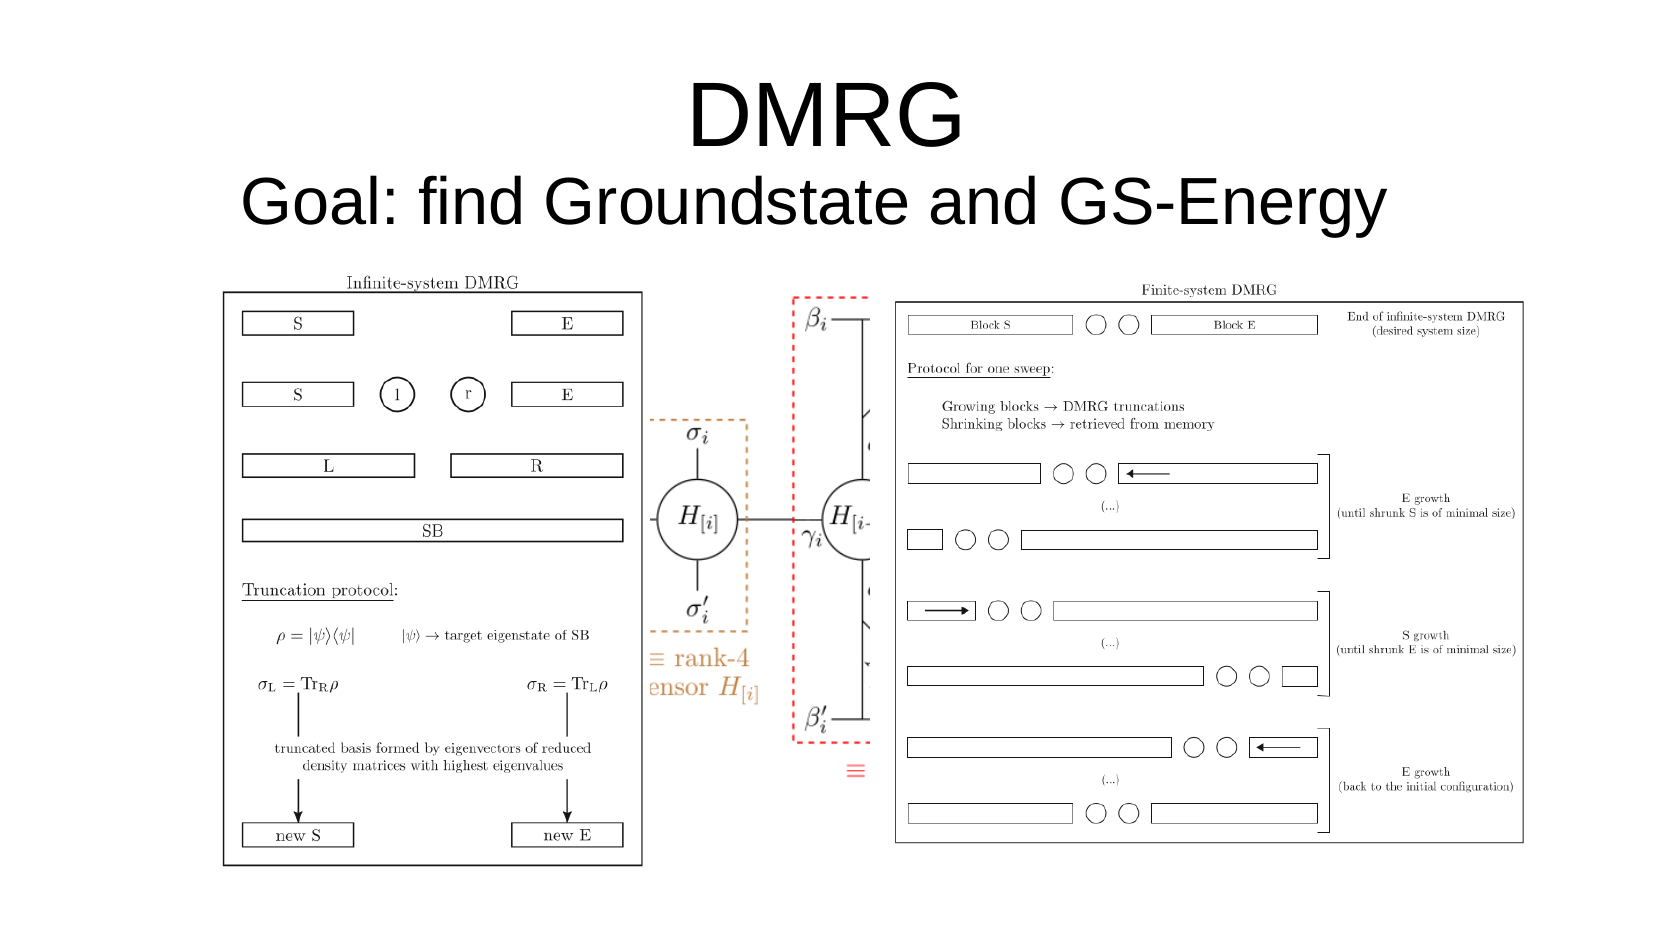

# DMRG
Goal: find Groundstate and GS-Energy